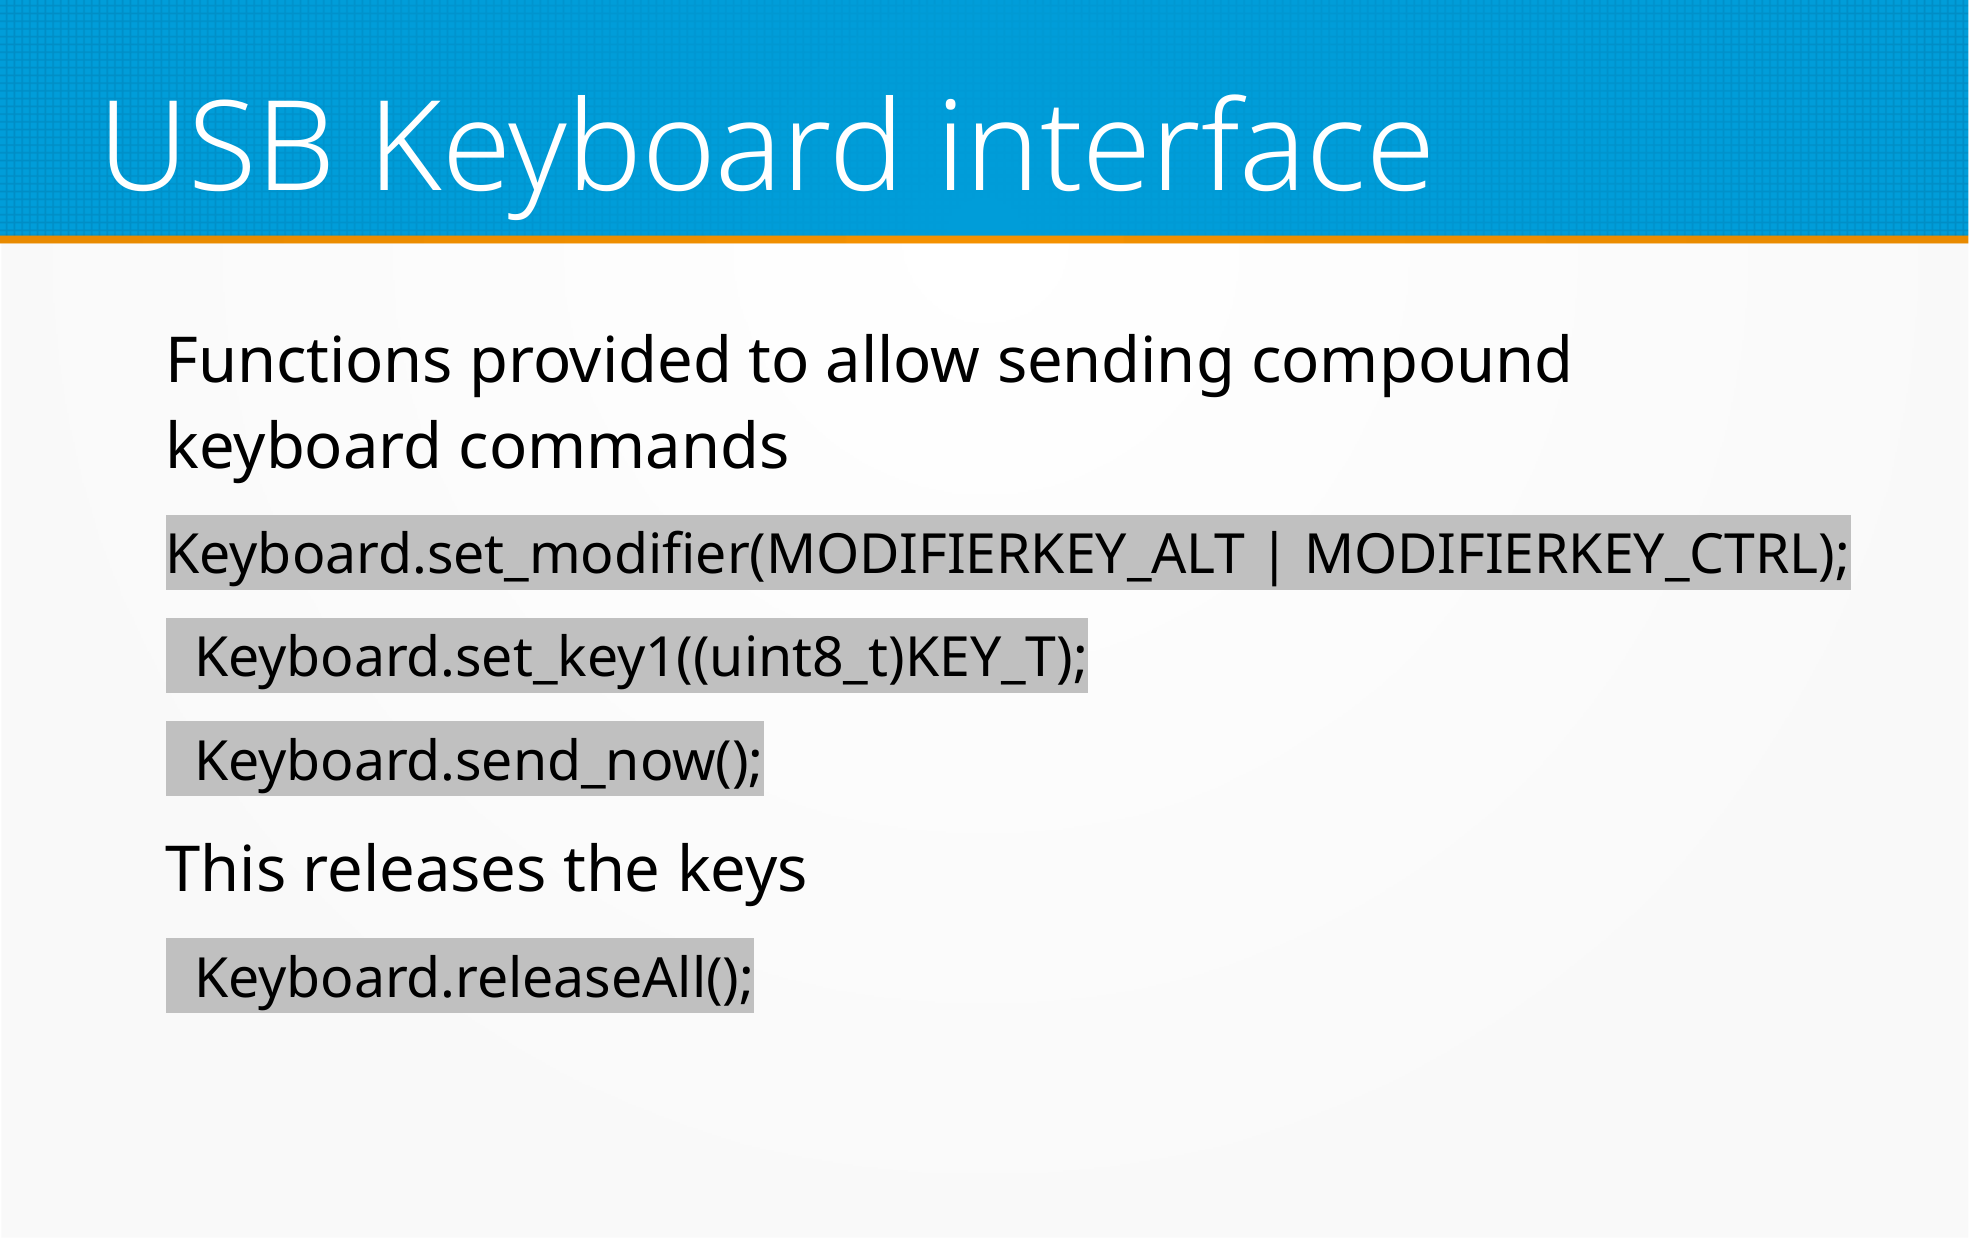

# USB Keyboard interface
Functions provided to allow sending compound keyboard commands
Keyboard.set_modifier(MODIFIERKEY_ALT | MODIFIERKEY_CTRL);
 Keyboard.set_key1((uint8_t)KEY_T);
 Keyboard.send_now();
This releases the keys
 Keyboard.releaseAll();